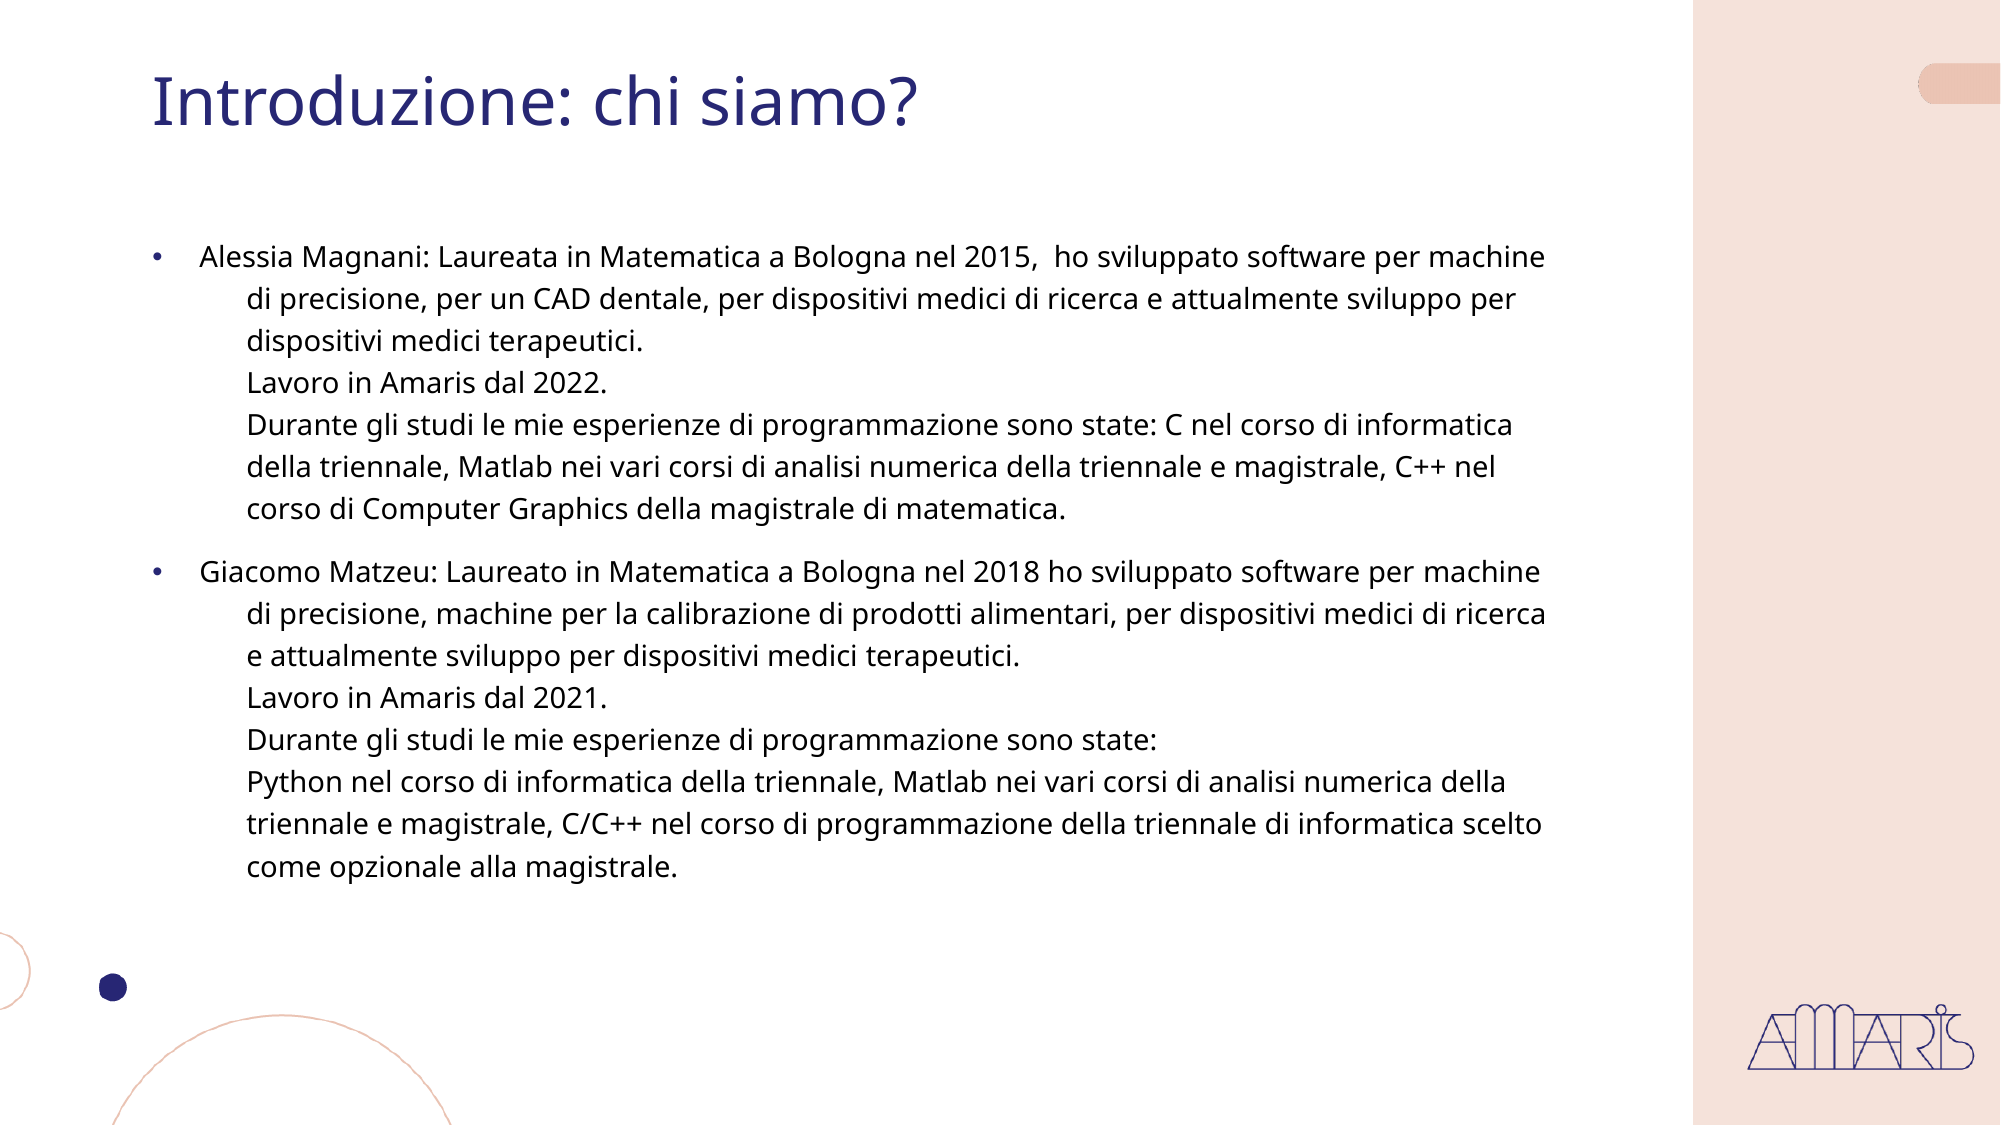

# Introduzione: chi siamo?
Alessia Magnani: Laureata in Matematica a Bologna nel 2015,  ho sviluppato software per machine di precisione, per un CAD dentale, per dispositivi medici di ricerca e attualmente sviluppo per dispositivi medici terapeutici. 
Lavoro in Amaris dal 2022.
Durante gli studi le mie esperienze di programmazione sono state: C nel corso di informatica della triennale, Matlab nei vari corsi di analisi numerica della triennale e magistrale, C++ nel corso di Computer Graphics della magistrale di matematica.
Giacomo Matzeu: Laureato in Matematica a Bologna nel 2018 ho sviluppato software per machine di precisione, machine per la calibrazione di prodotti alimentari, per dispositivi medici di ricerca e attualmente sviluppo per dispositivi medici terapeutici.
Lavoro in Amaris dal 2021.
Durante gli studi le mie esperienze di programmazione sono state:
Python nel corso di informatica della triennale, Matlab nei vari corsi di analisi numerica della triennale e magistrale, C/C++ nel corso di programmazione della triennale di informatica scelto come opzionale alla magistrale.